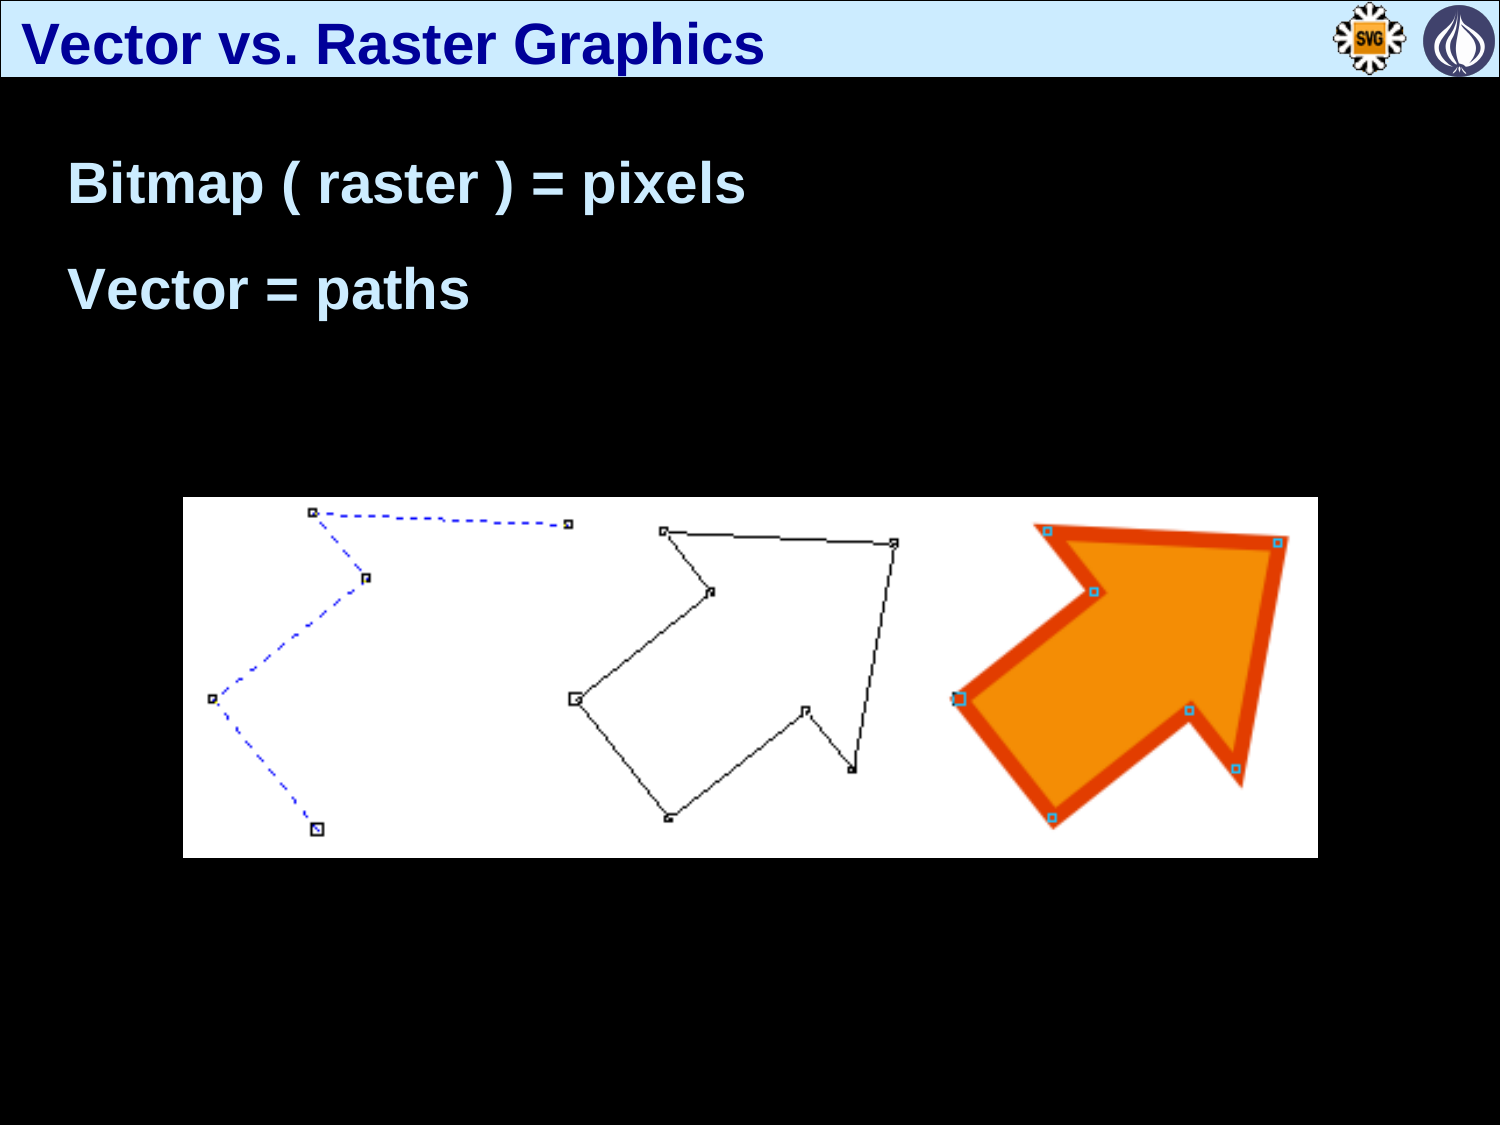

Vector vs. Raster Graphics
Bitmap ( raster ) = pixels
Vector = paths